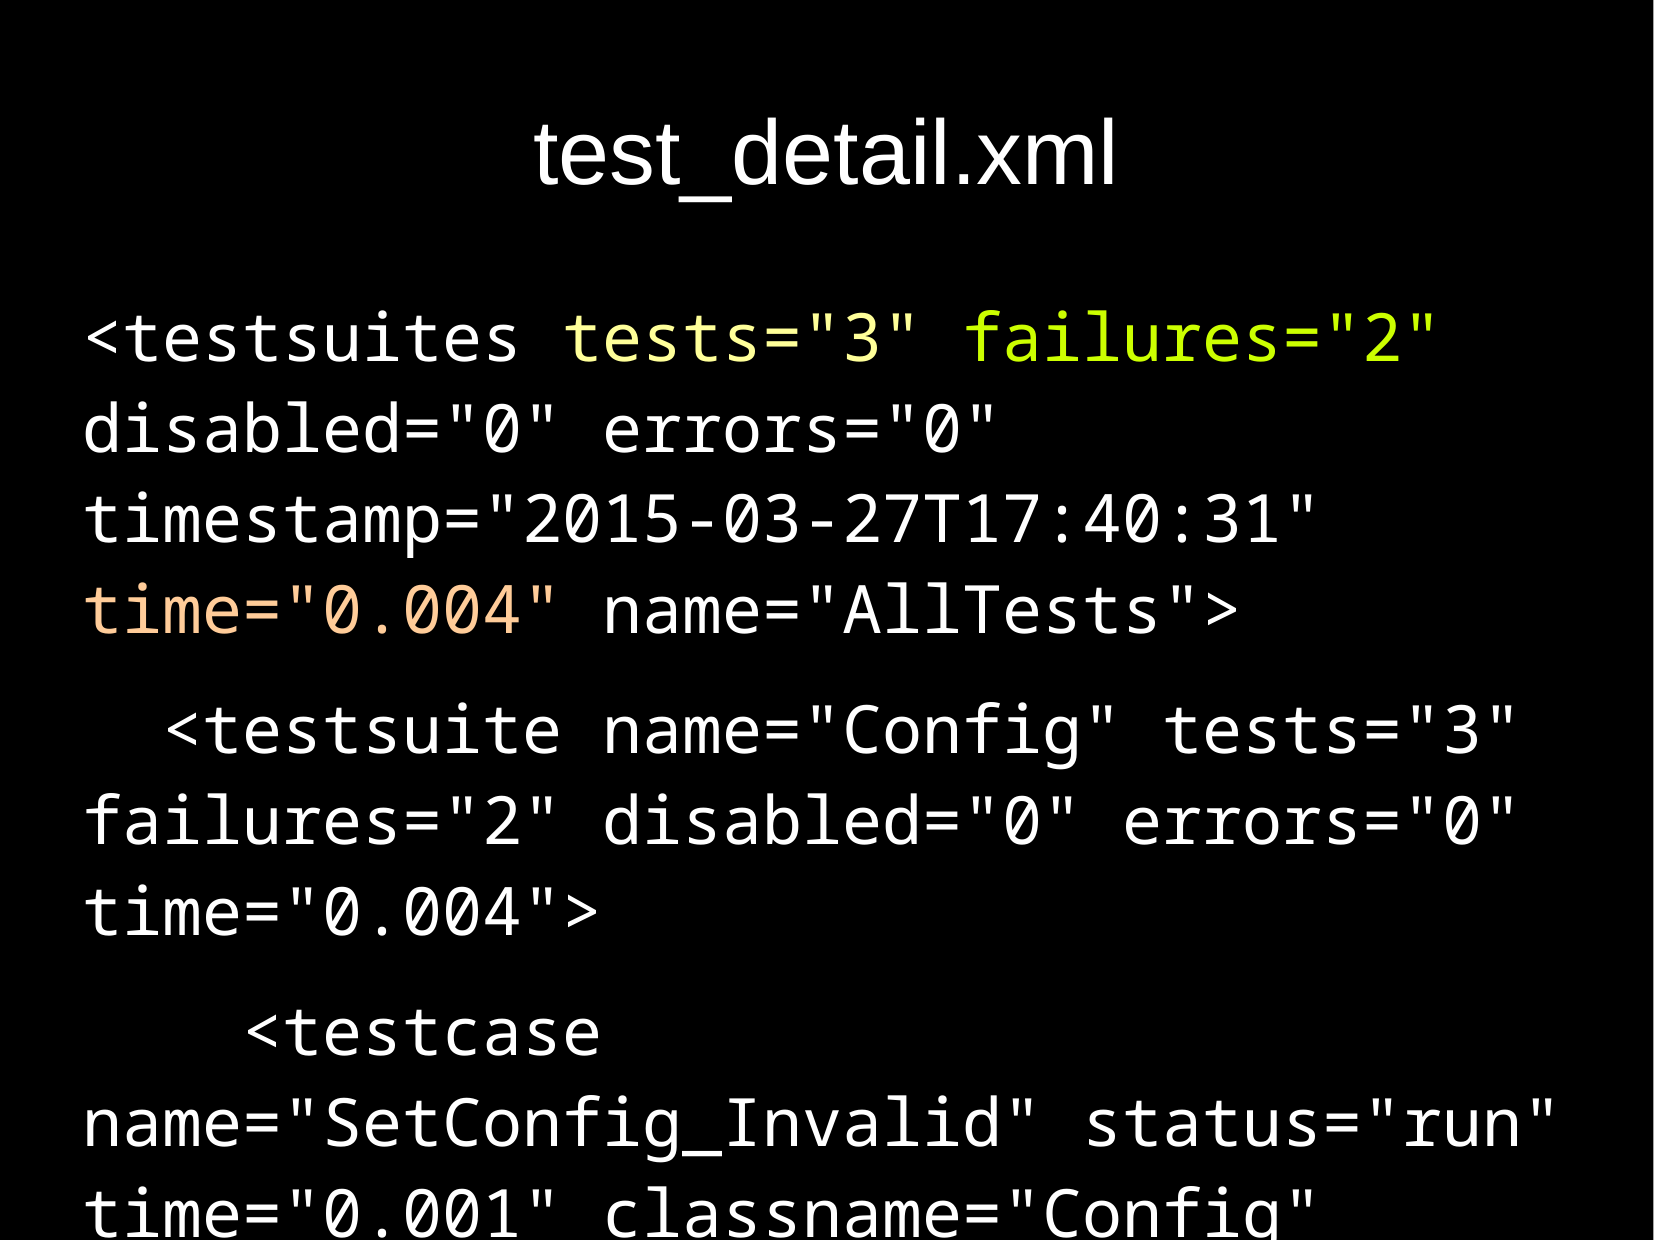

# test_detail.xml
<testsuites tests="3" failures="2" disabled="0" errors="0" timestamp="2015-03-27T17:40:31" time="0.004" name="AllTests">
 <testsuite name="Config" tests="3" failures="2" disabled="0" errors="0" time="0.004">
 <testcase name="SetConfig_Invalid" status="run" time="0.001" classname="Config" Get_Last_Error="No such file or directory" />
 <testcase name="SetConfig_Valid" status="run" time="0.001" classname="Config" Get_Last_Error="FATAL: database &quot;logprod_p2&quot; does not exist&#x0A;">
 <failure message="../service/tpm-p2-link/tests/config.cpp:19&#x0A;Value of: rsOK&#x0A; Actual: 0&#x0A;Expected: Set_Config(configFileName)&#x0A;Which is: 101" type=""><![CDATA[../service/tpm-p2-link/tests/config.cpp:19
Value of: rsOK
 Actual: 0
Expected: Set_Config(configFileName)
Which is: 101]]></failure>
 </testcase>
 <testcase name="ConnectDB" status="run" time="0.002" classname="Config" ConnectDB="host=localhost dbname=logprod_p2 user=postgres password=&apos;&apos; client_encoding=UTF-8 application_name=tpmtests" Get_Last_Error="FATAL: database &quot;logprod_p2&quot; does not exist&#x0A;">
 <failure message="unknown file&#x0A;C++ exception with description &quot;FATAL: database &quot;logprod_p2&quot; does not exist&#x0A;&quot; thrown in the test body." type=""><![CDATA[unknown file
C++ exception with description "FATAL: database "logprod_p2" does not exist
" thrown in the test body.]]></failure>
 </testcase>
 </testsuite>
</testsuites>